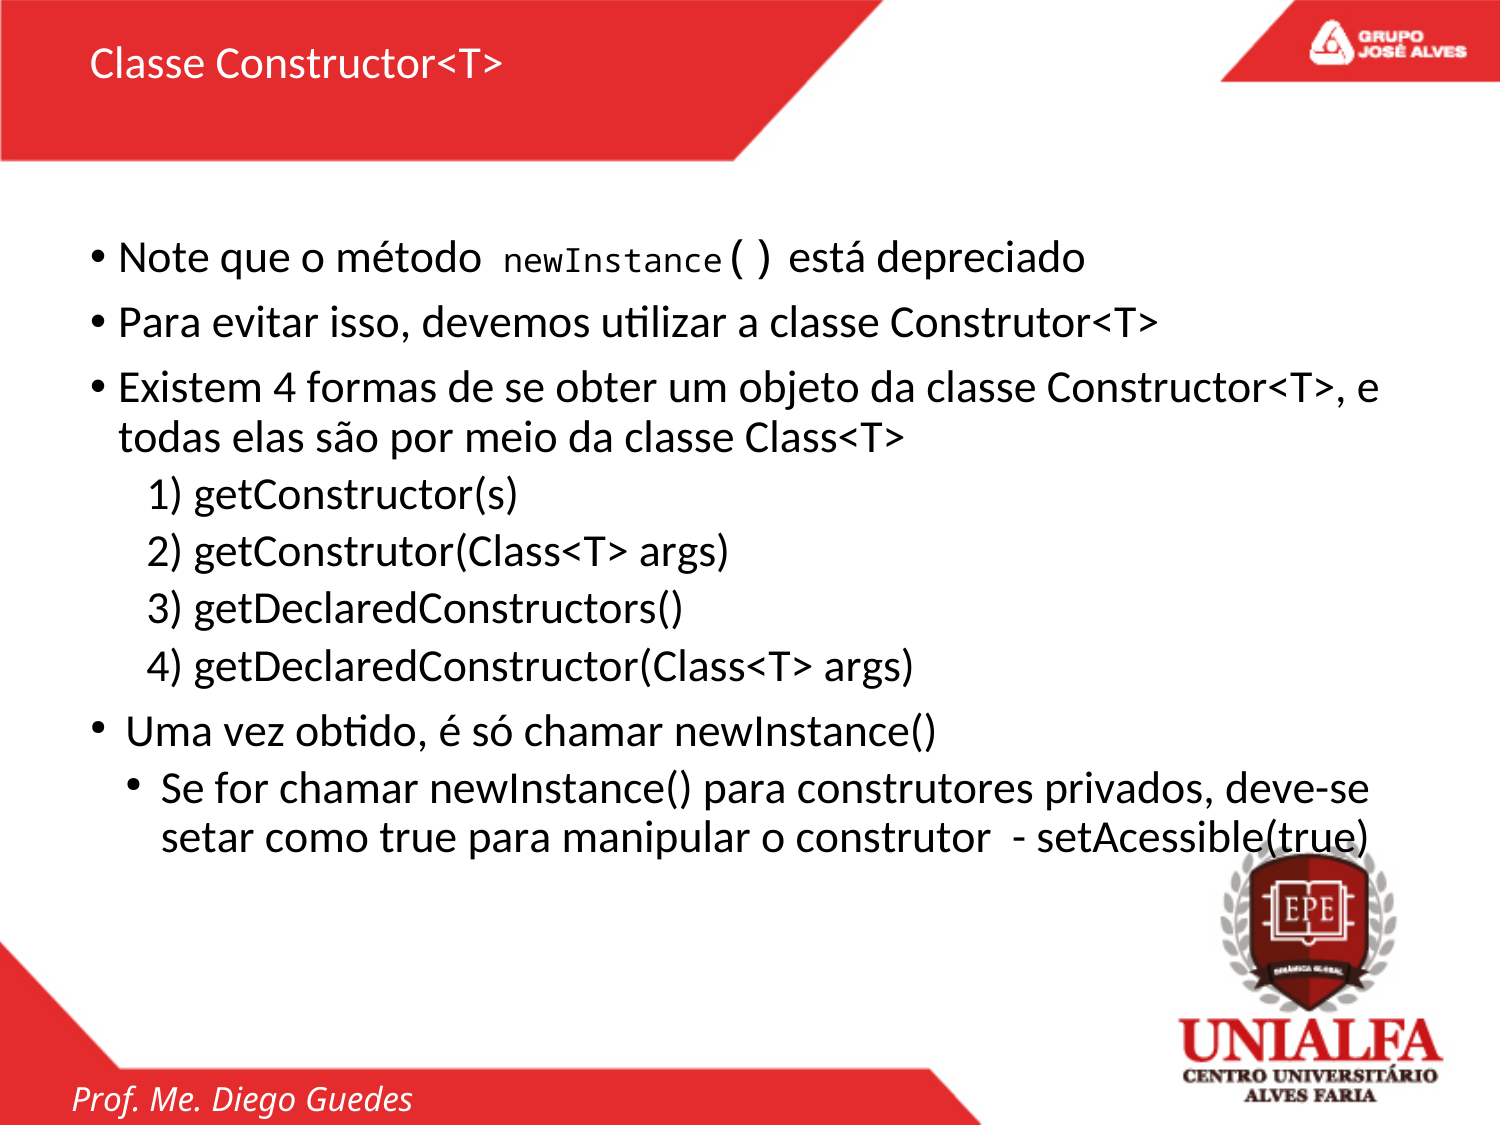

Classe Constructor<T>
# Note que o método newInstance() está depreciado
Para evitar isso, devemos utilizar a classe Construtor<T>
Existem 4 formas de se obter um objeto da classe Constructor<T>, e todas elas são por meio da classe Class<T>
 getConstructor(s)
 getConstrutor(Class<T> args)
 getDeclaredConstructors()
 getDeclaredConstructor(Class<T> args)
Uma vez obtido, é só chamar newInstance()
Se for chamar newInstance() para construtores privados, deve-se setar como true para manipular o construtor - setAcessible(true)
Prof. Me. Diego Guedes